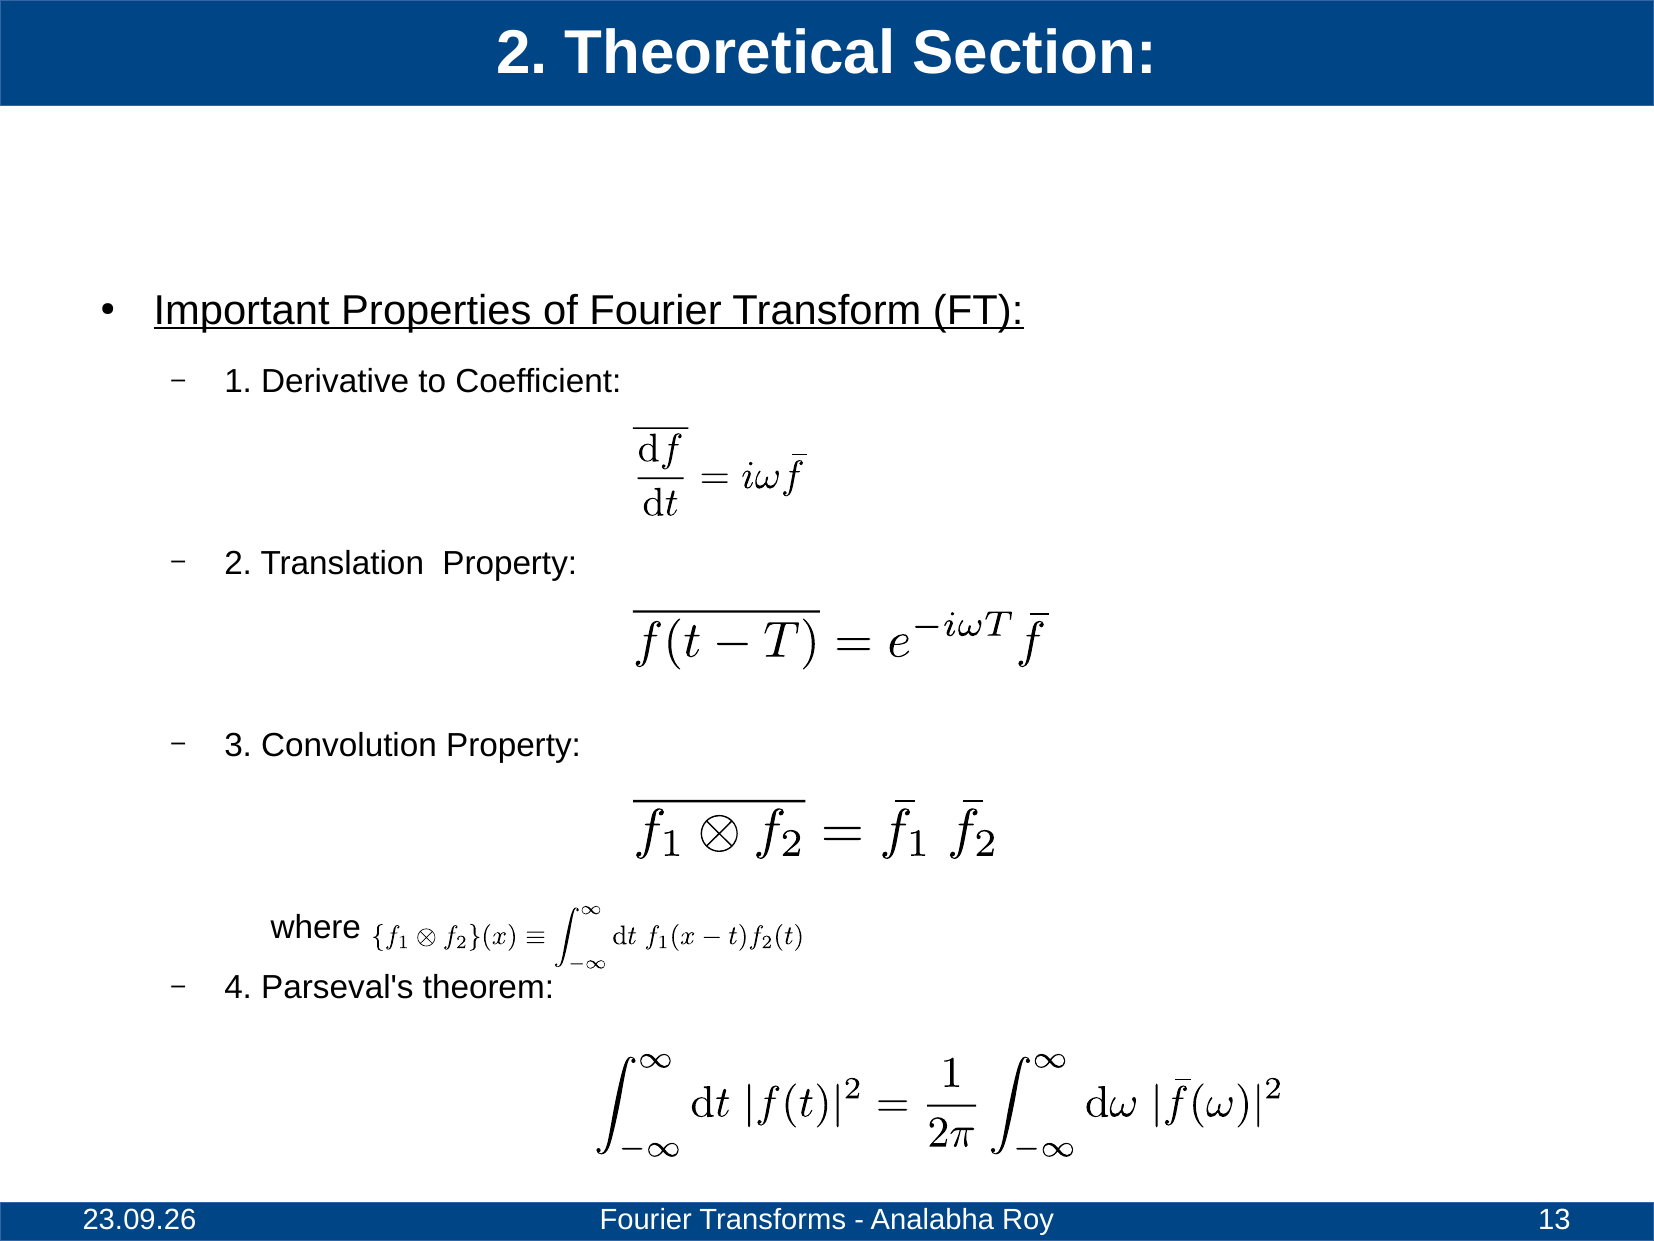

# 2. Theoretical Section:
Important Properties of Fourier Transform (FT):
1. Derivative to Coefficient:
2. Translation Property:
3. Convolution Property:
 where
4. Parseval's theorem:
Your name here (insert->page number)
13